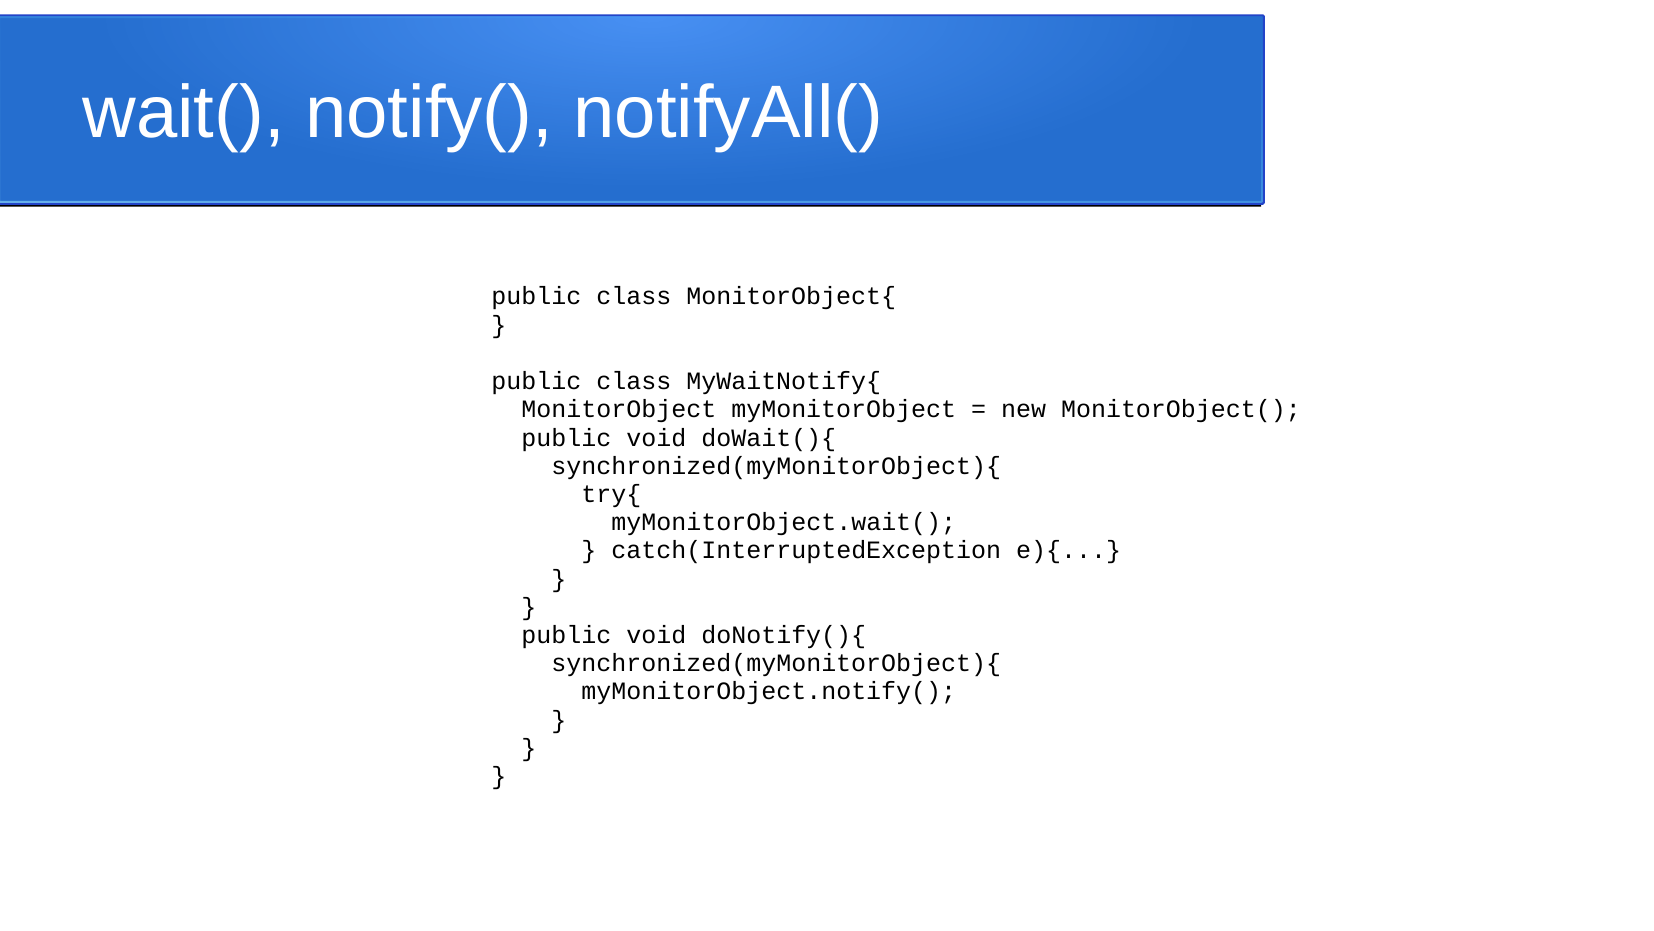

# wait(), notify(), notifyAll()
public class MonitorObject{
}
public class MyWaitNotify{
 MonitorObject myMonitorObject = new MonitorObject();
 public void doWait(){
 synchronized(myMonitorObject){
 try{
 myMonitorObject.wait();
 } catch(InterruptedException e){...}
 }
 }
 public void doNotify(){
 synchronized(myMonitorObject){
 myMonitorObject.notify();
 }
 }
}